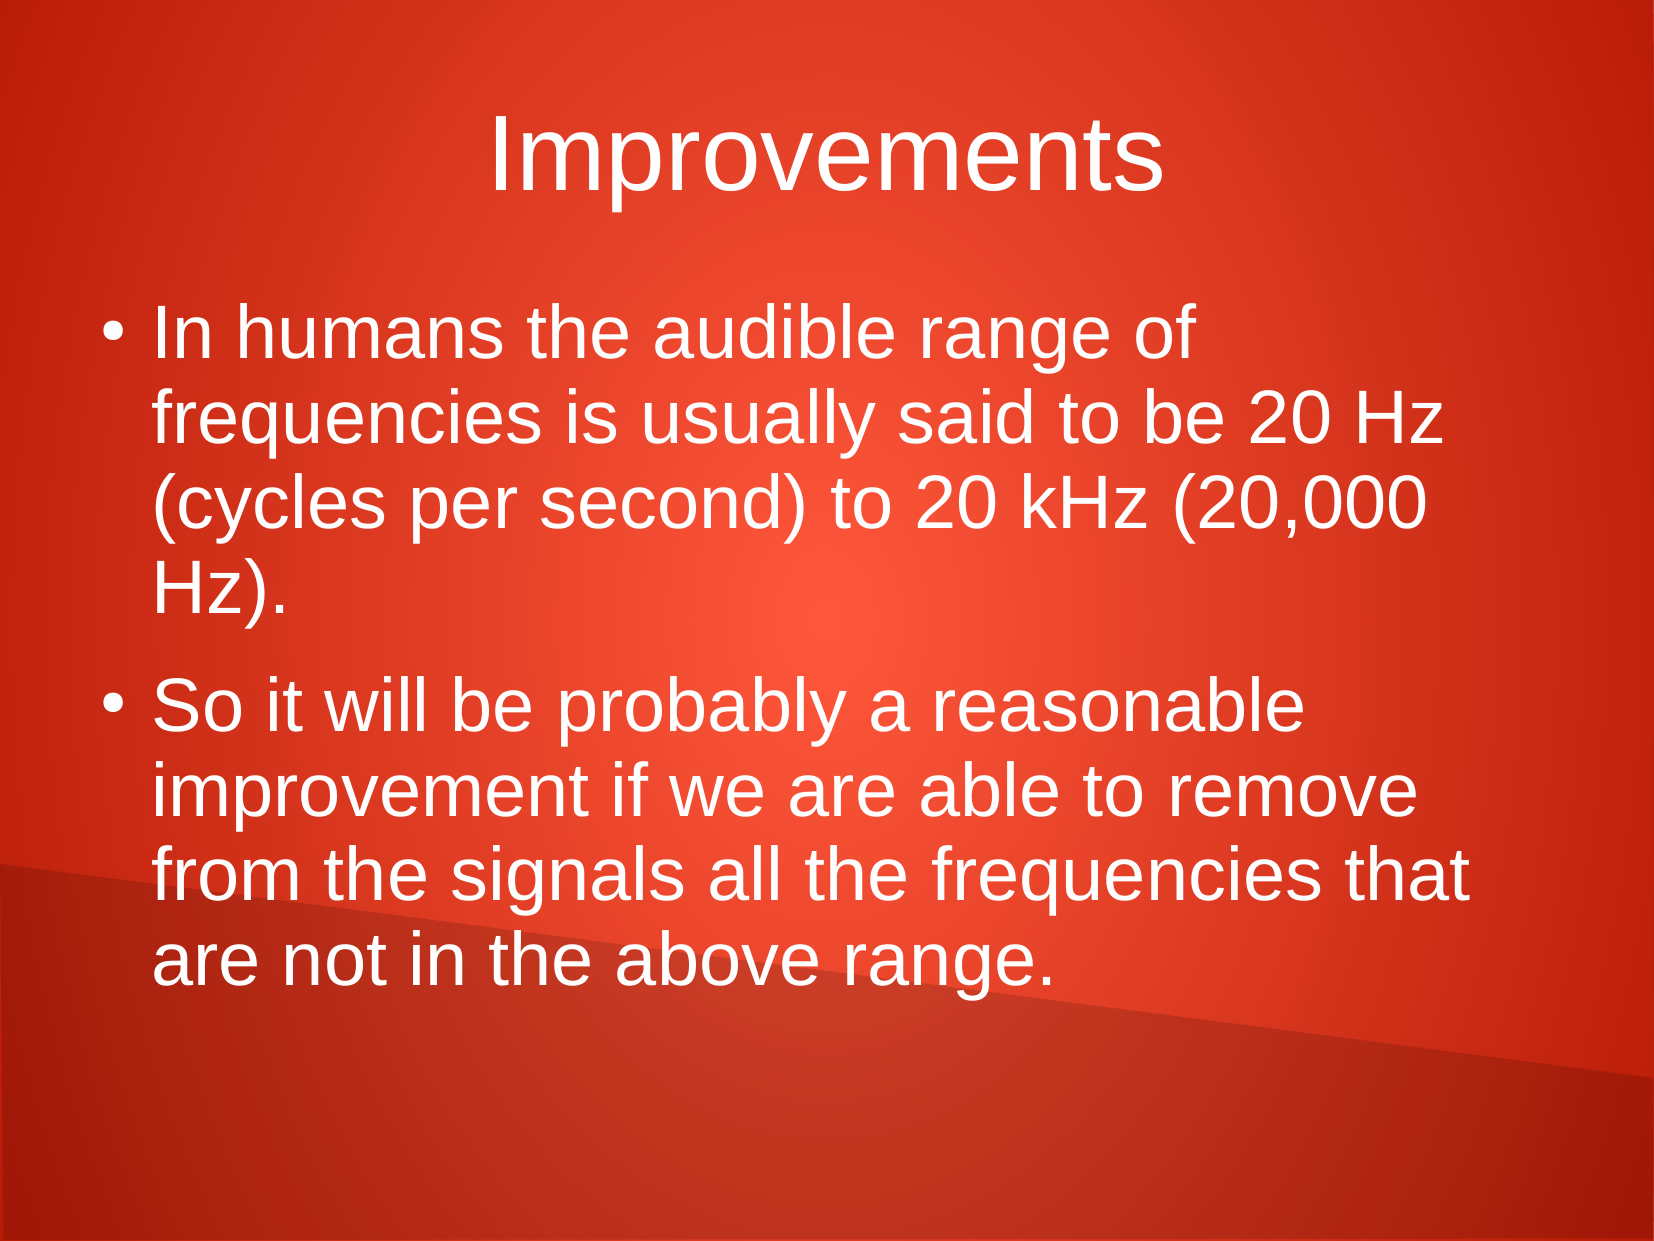

# Improvements
In humans the audible range of frequencies is usually said to be 20 Hz (cycles per second) to 20 kHz (20,000 Hz).
So it will be probably a reasonable improvement if we are able to remove from the signals all the frequencies that are not in the above range.